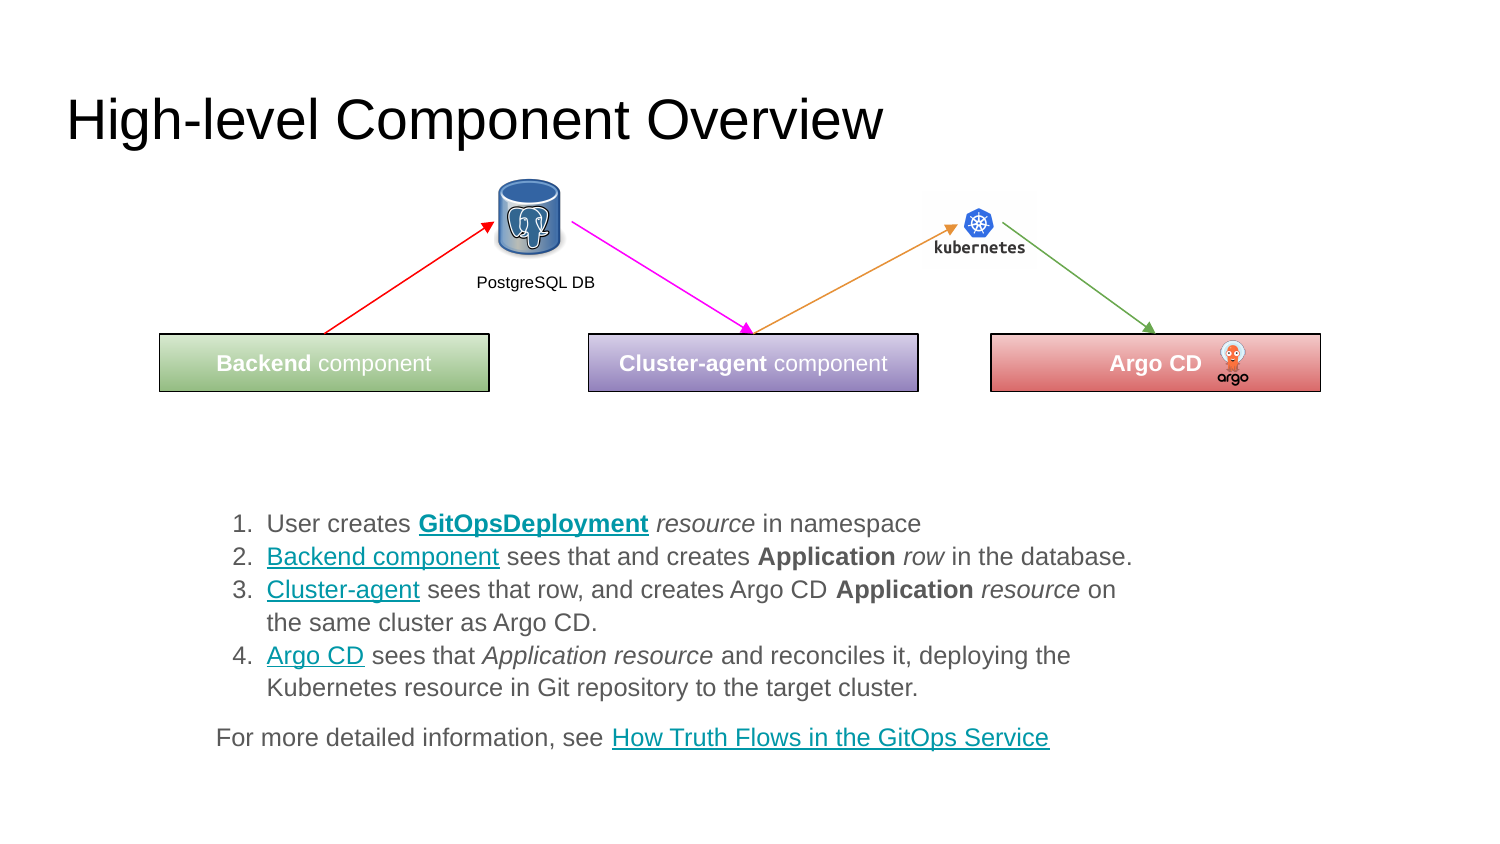

High-level Component Overview
PostgreSQL DB
Backend component
Cluster-agent component
Argo CD
# User creates GitOpsDeployment resource in namespace
Backend component sees that and creates Application row in the database.
Cluster-agent sees that row, and creates Argo CD Application resource on the same cluster as Argo CD.
Argo CD sees that Application resource and reconciles it, deploying the Kubernetes resource in Git repository to the target cluster.
For more detailed information, see How Truth Flows in the GitOps Service